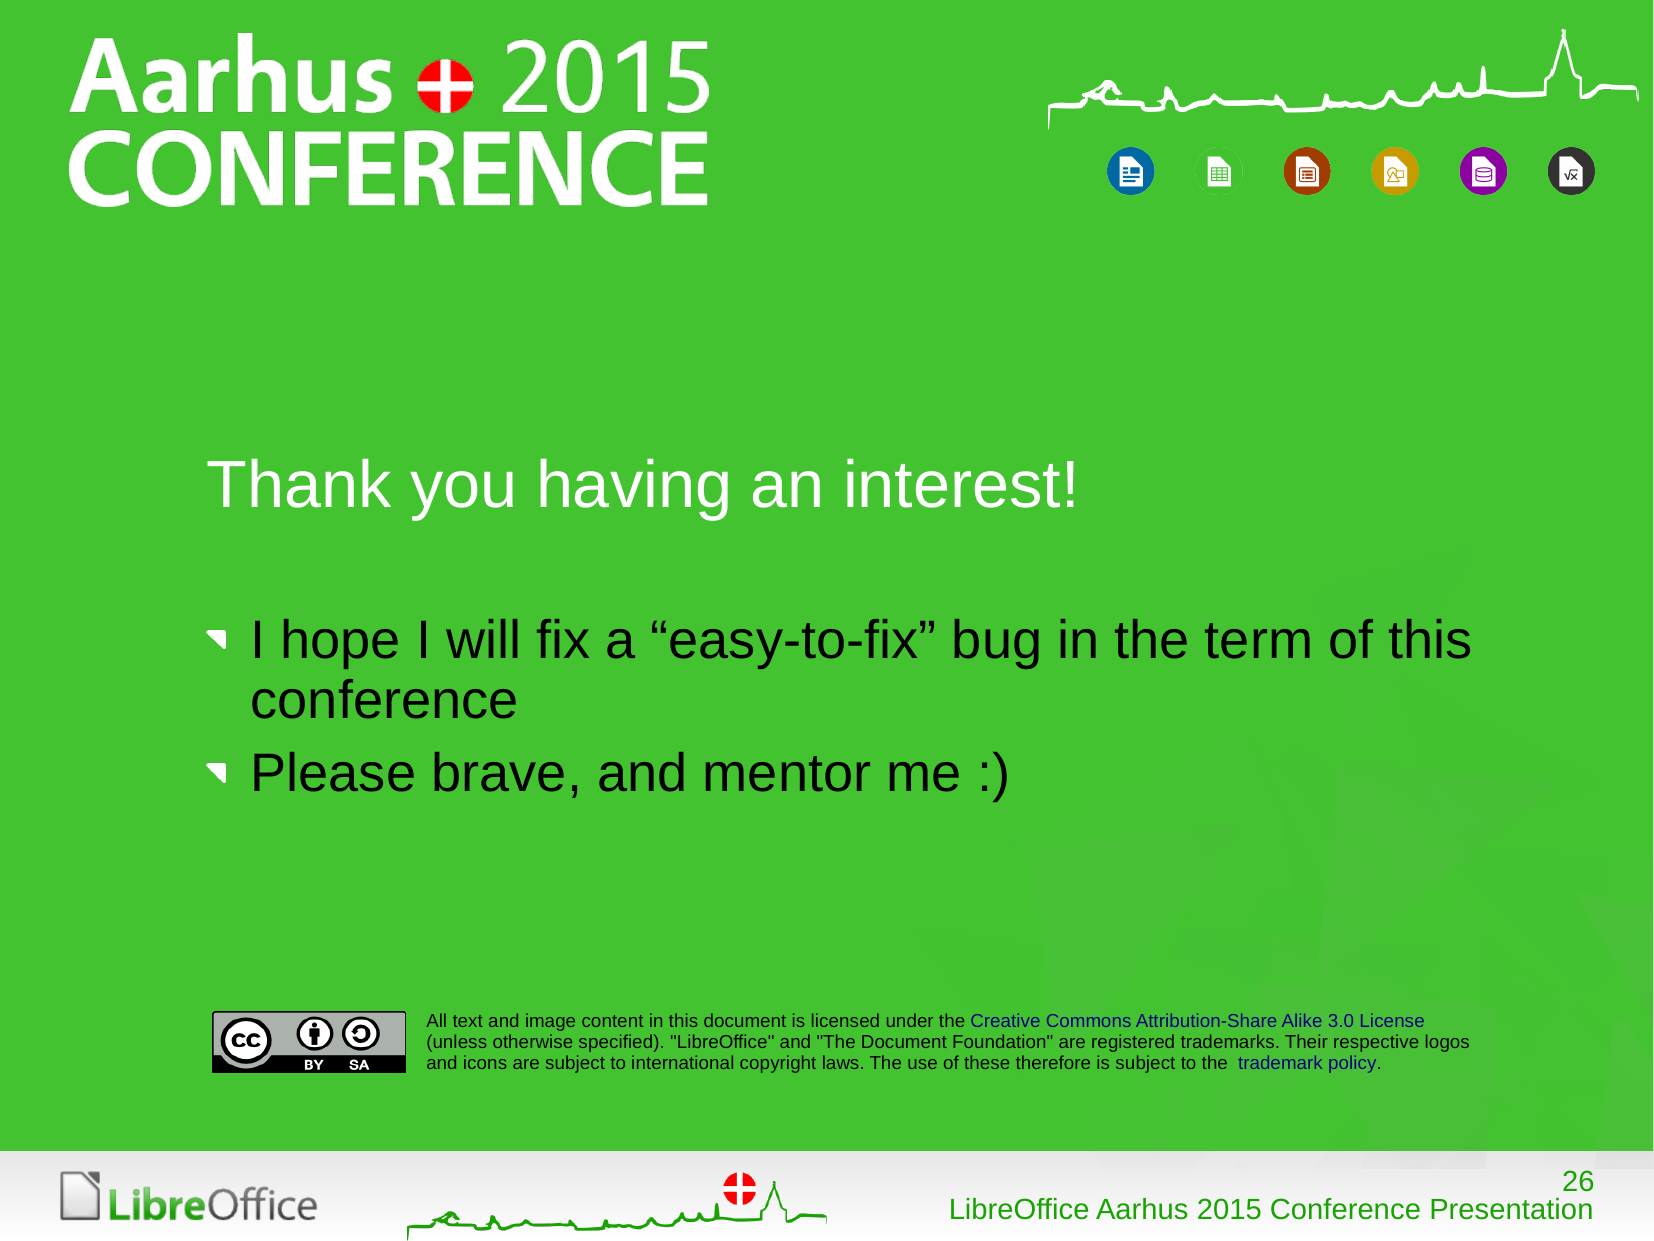

# Thank you having an interest!
I hope I will fix a “easy-to-fix” bug in the term of this conference
Please brave, and mentor me :)
26
LibreOffice Aarhus 2015 Conference Presentation